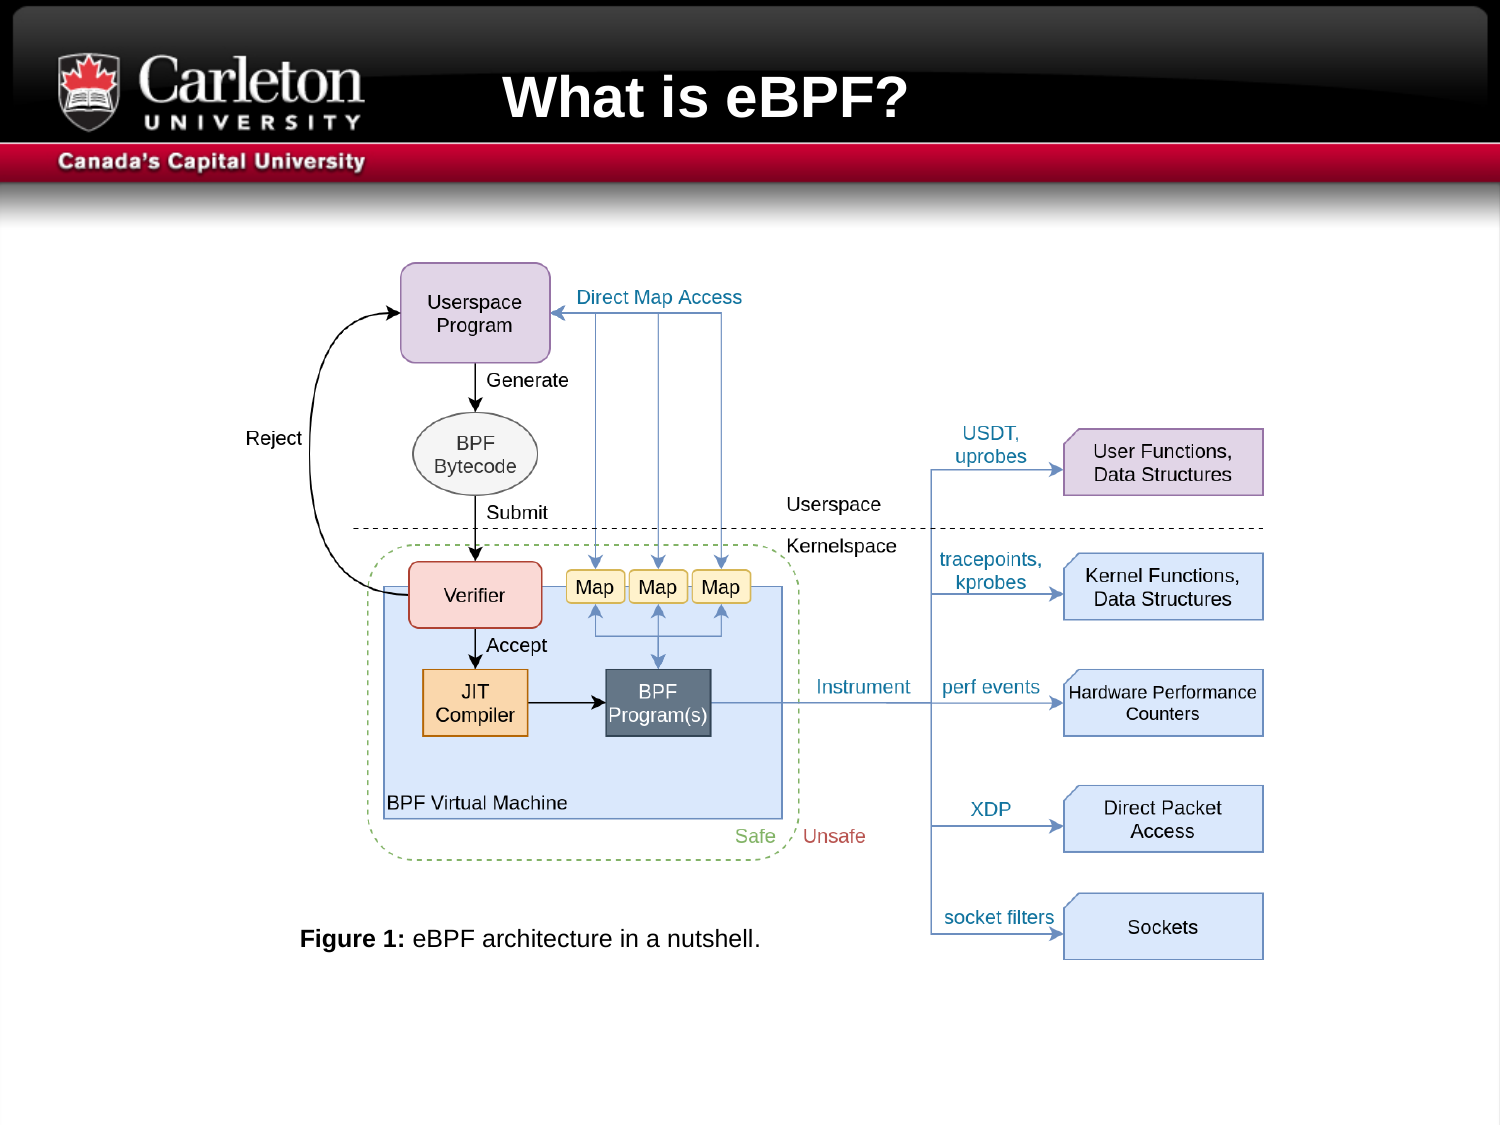

# What is eBPF?
Figure 1: eBPF architecture in a nutshell.